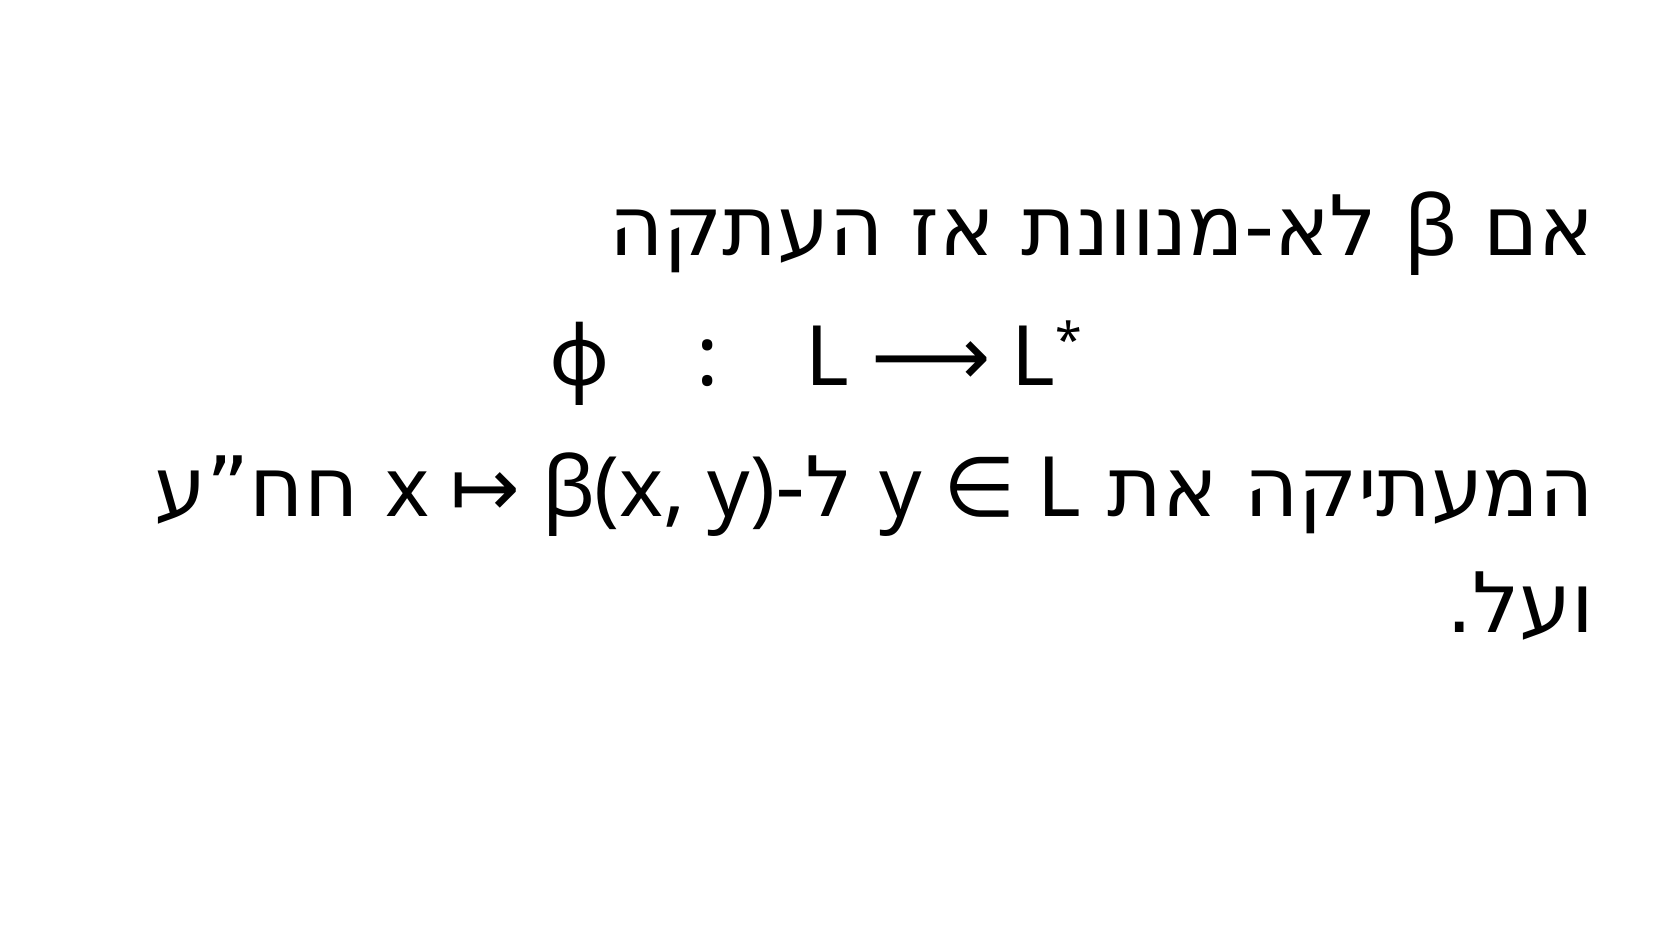

# אם β לא-מנוונת אז העתקה
ϕ : L ⟶ L*
המעתיקה את y ∈ L ל-x ↦ β(x, y) חח”ע ועל.